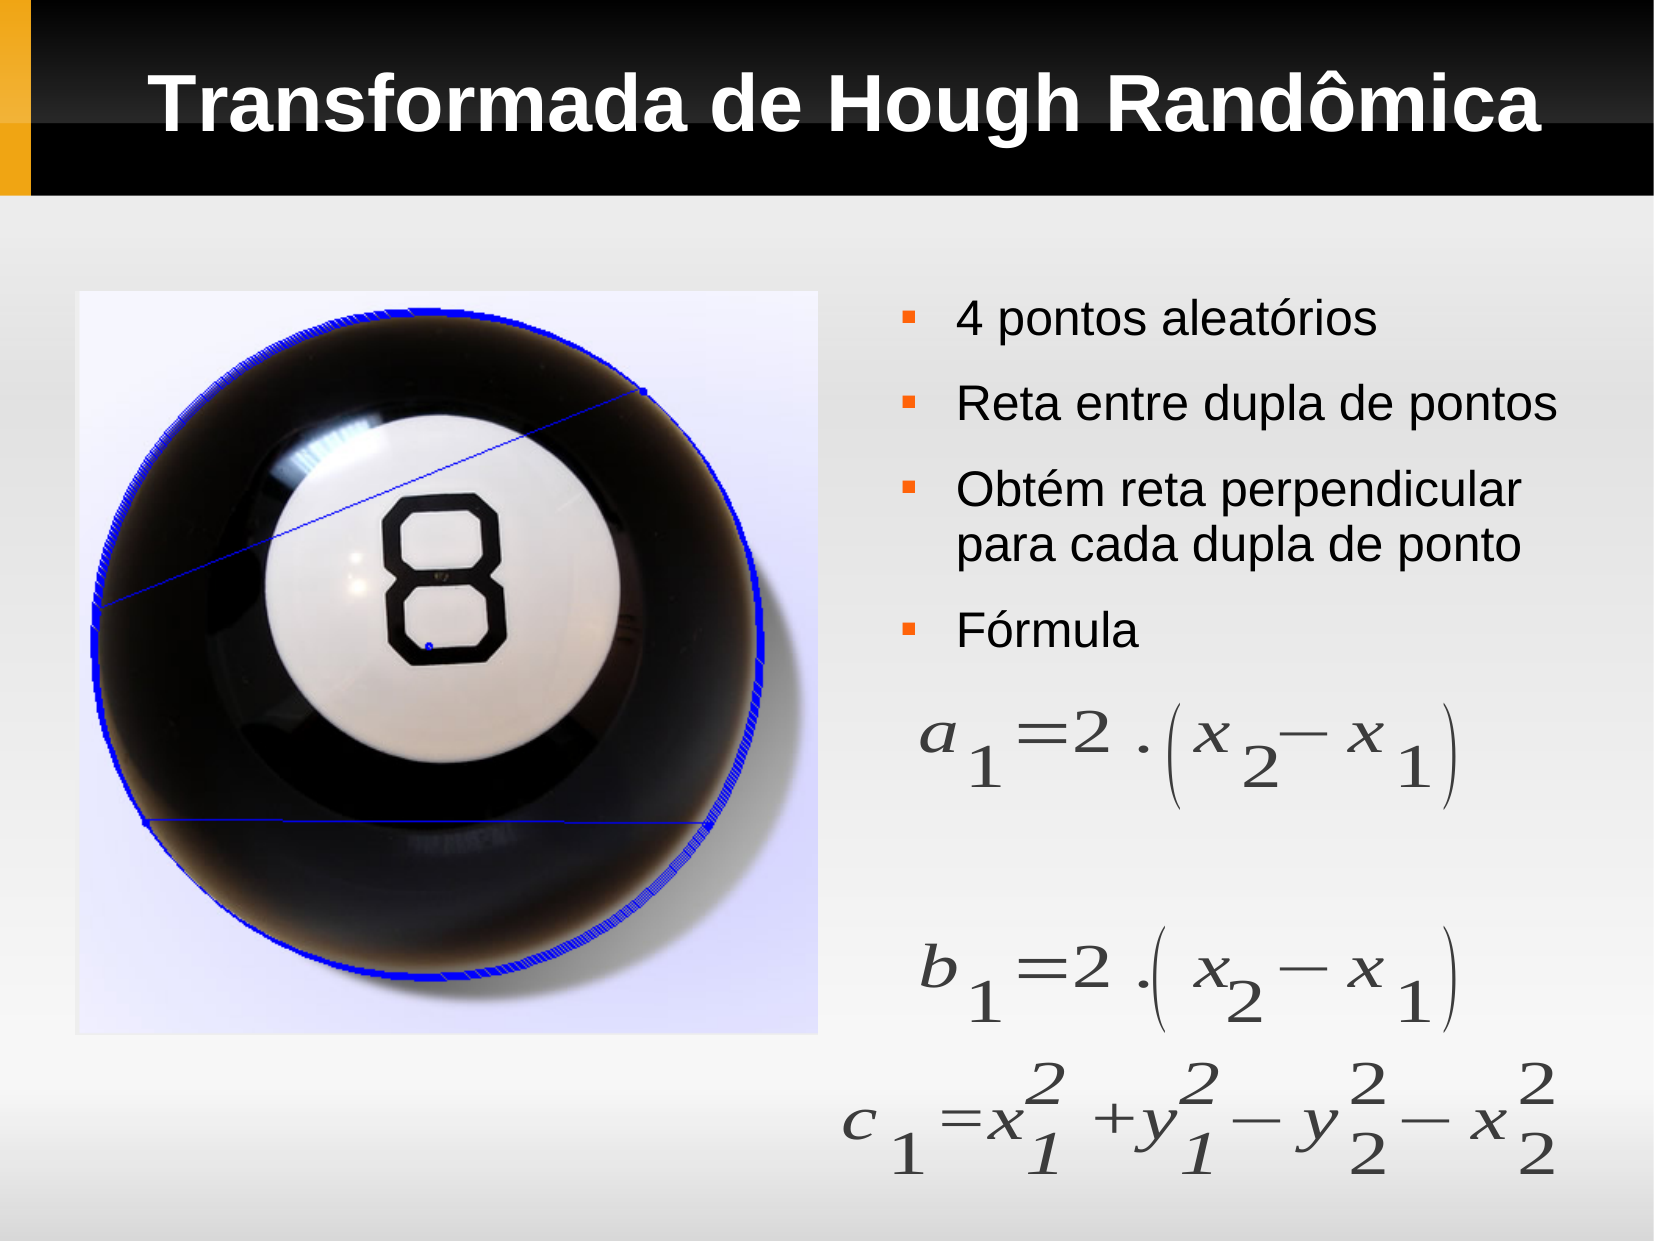

# Transformada de Hough Randômica
4 pontos aleatórios
Reta entre dupla de pontos
Obtém reta perpendicular para cada dupla de ponto
Fórmula